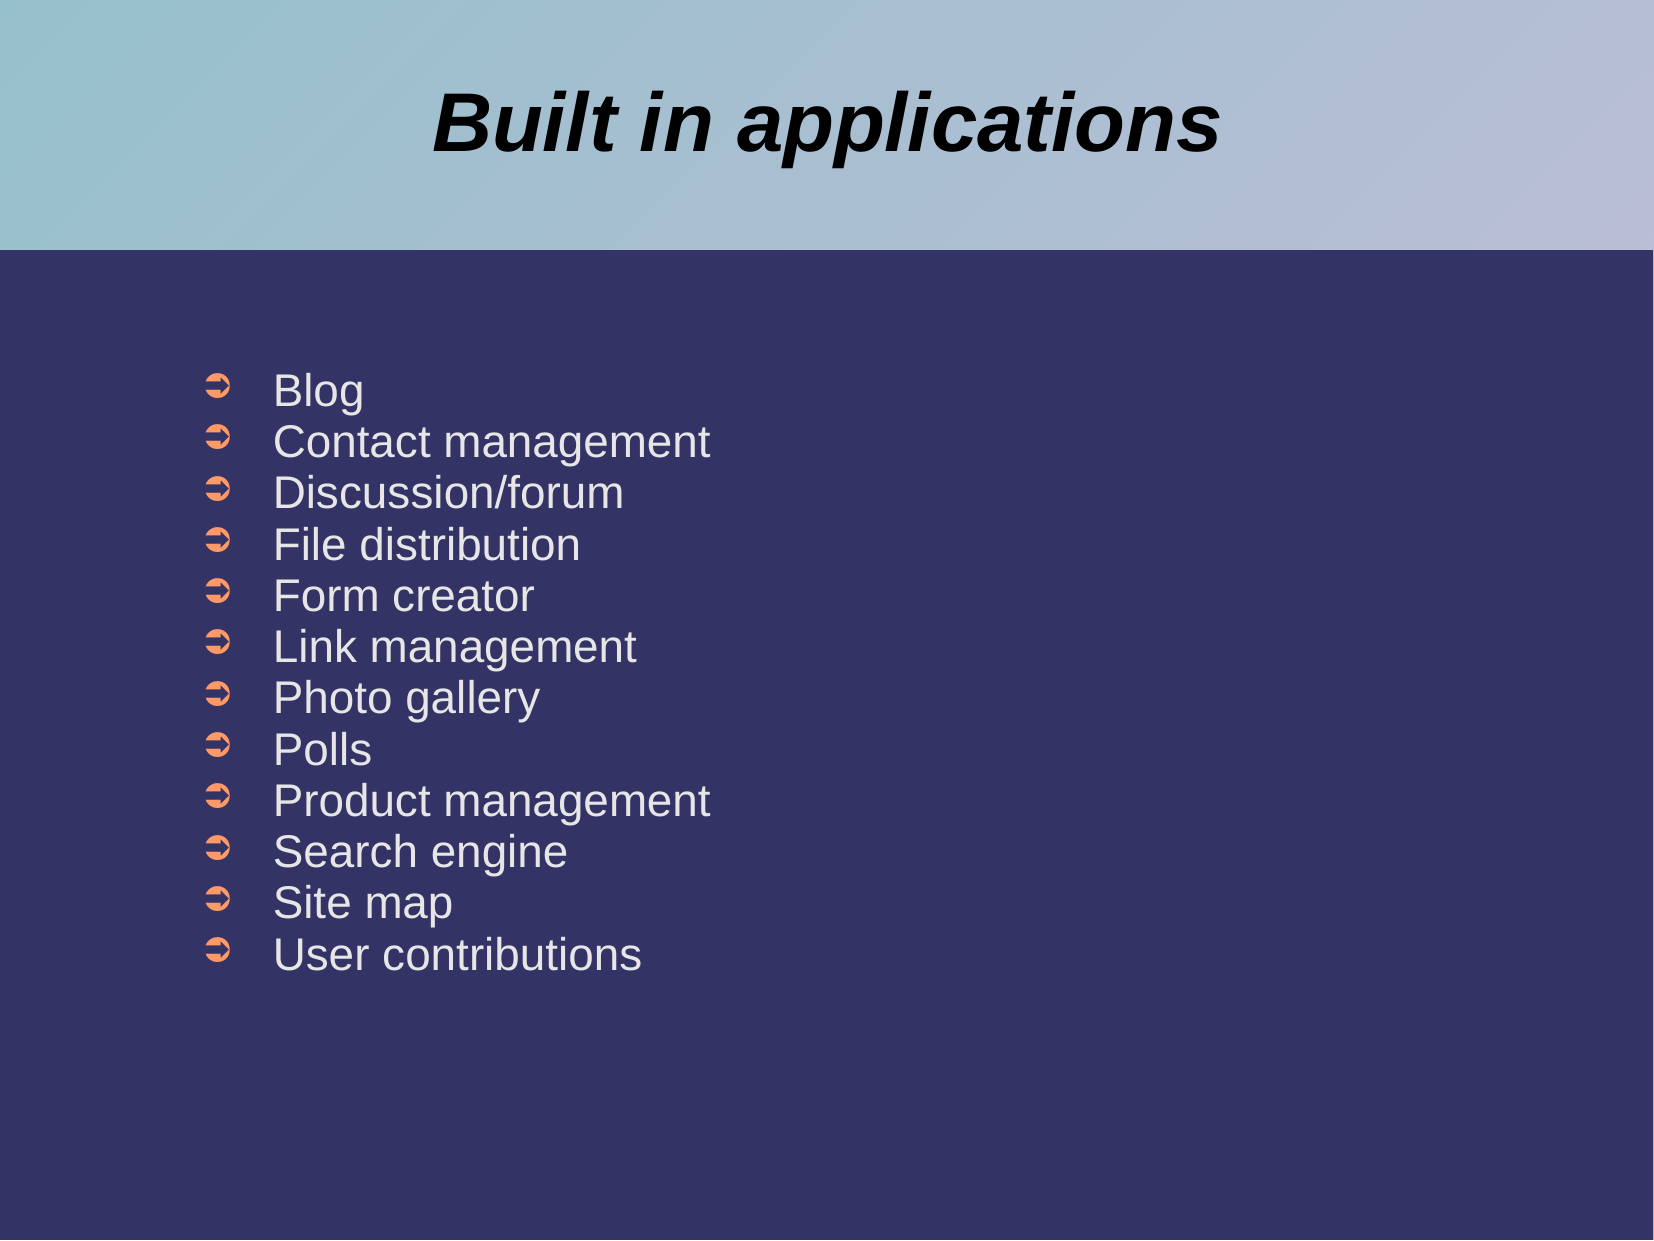

# Built in applications
Blog
Contact management
Discussion/forum
File distribution
Form creator
Link management
Photo gallery
Polls
Product management
Search engine
Site map
User contributions